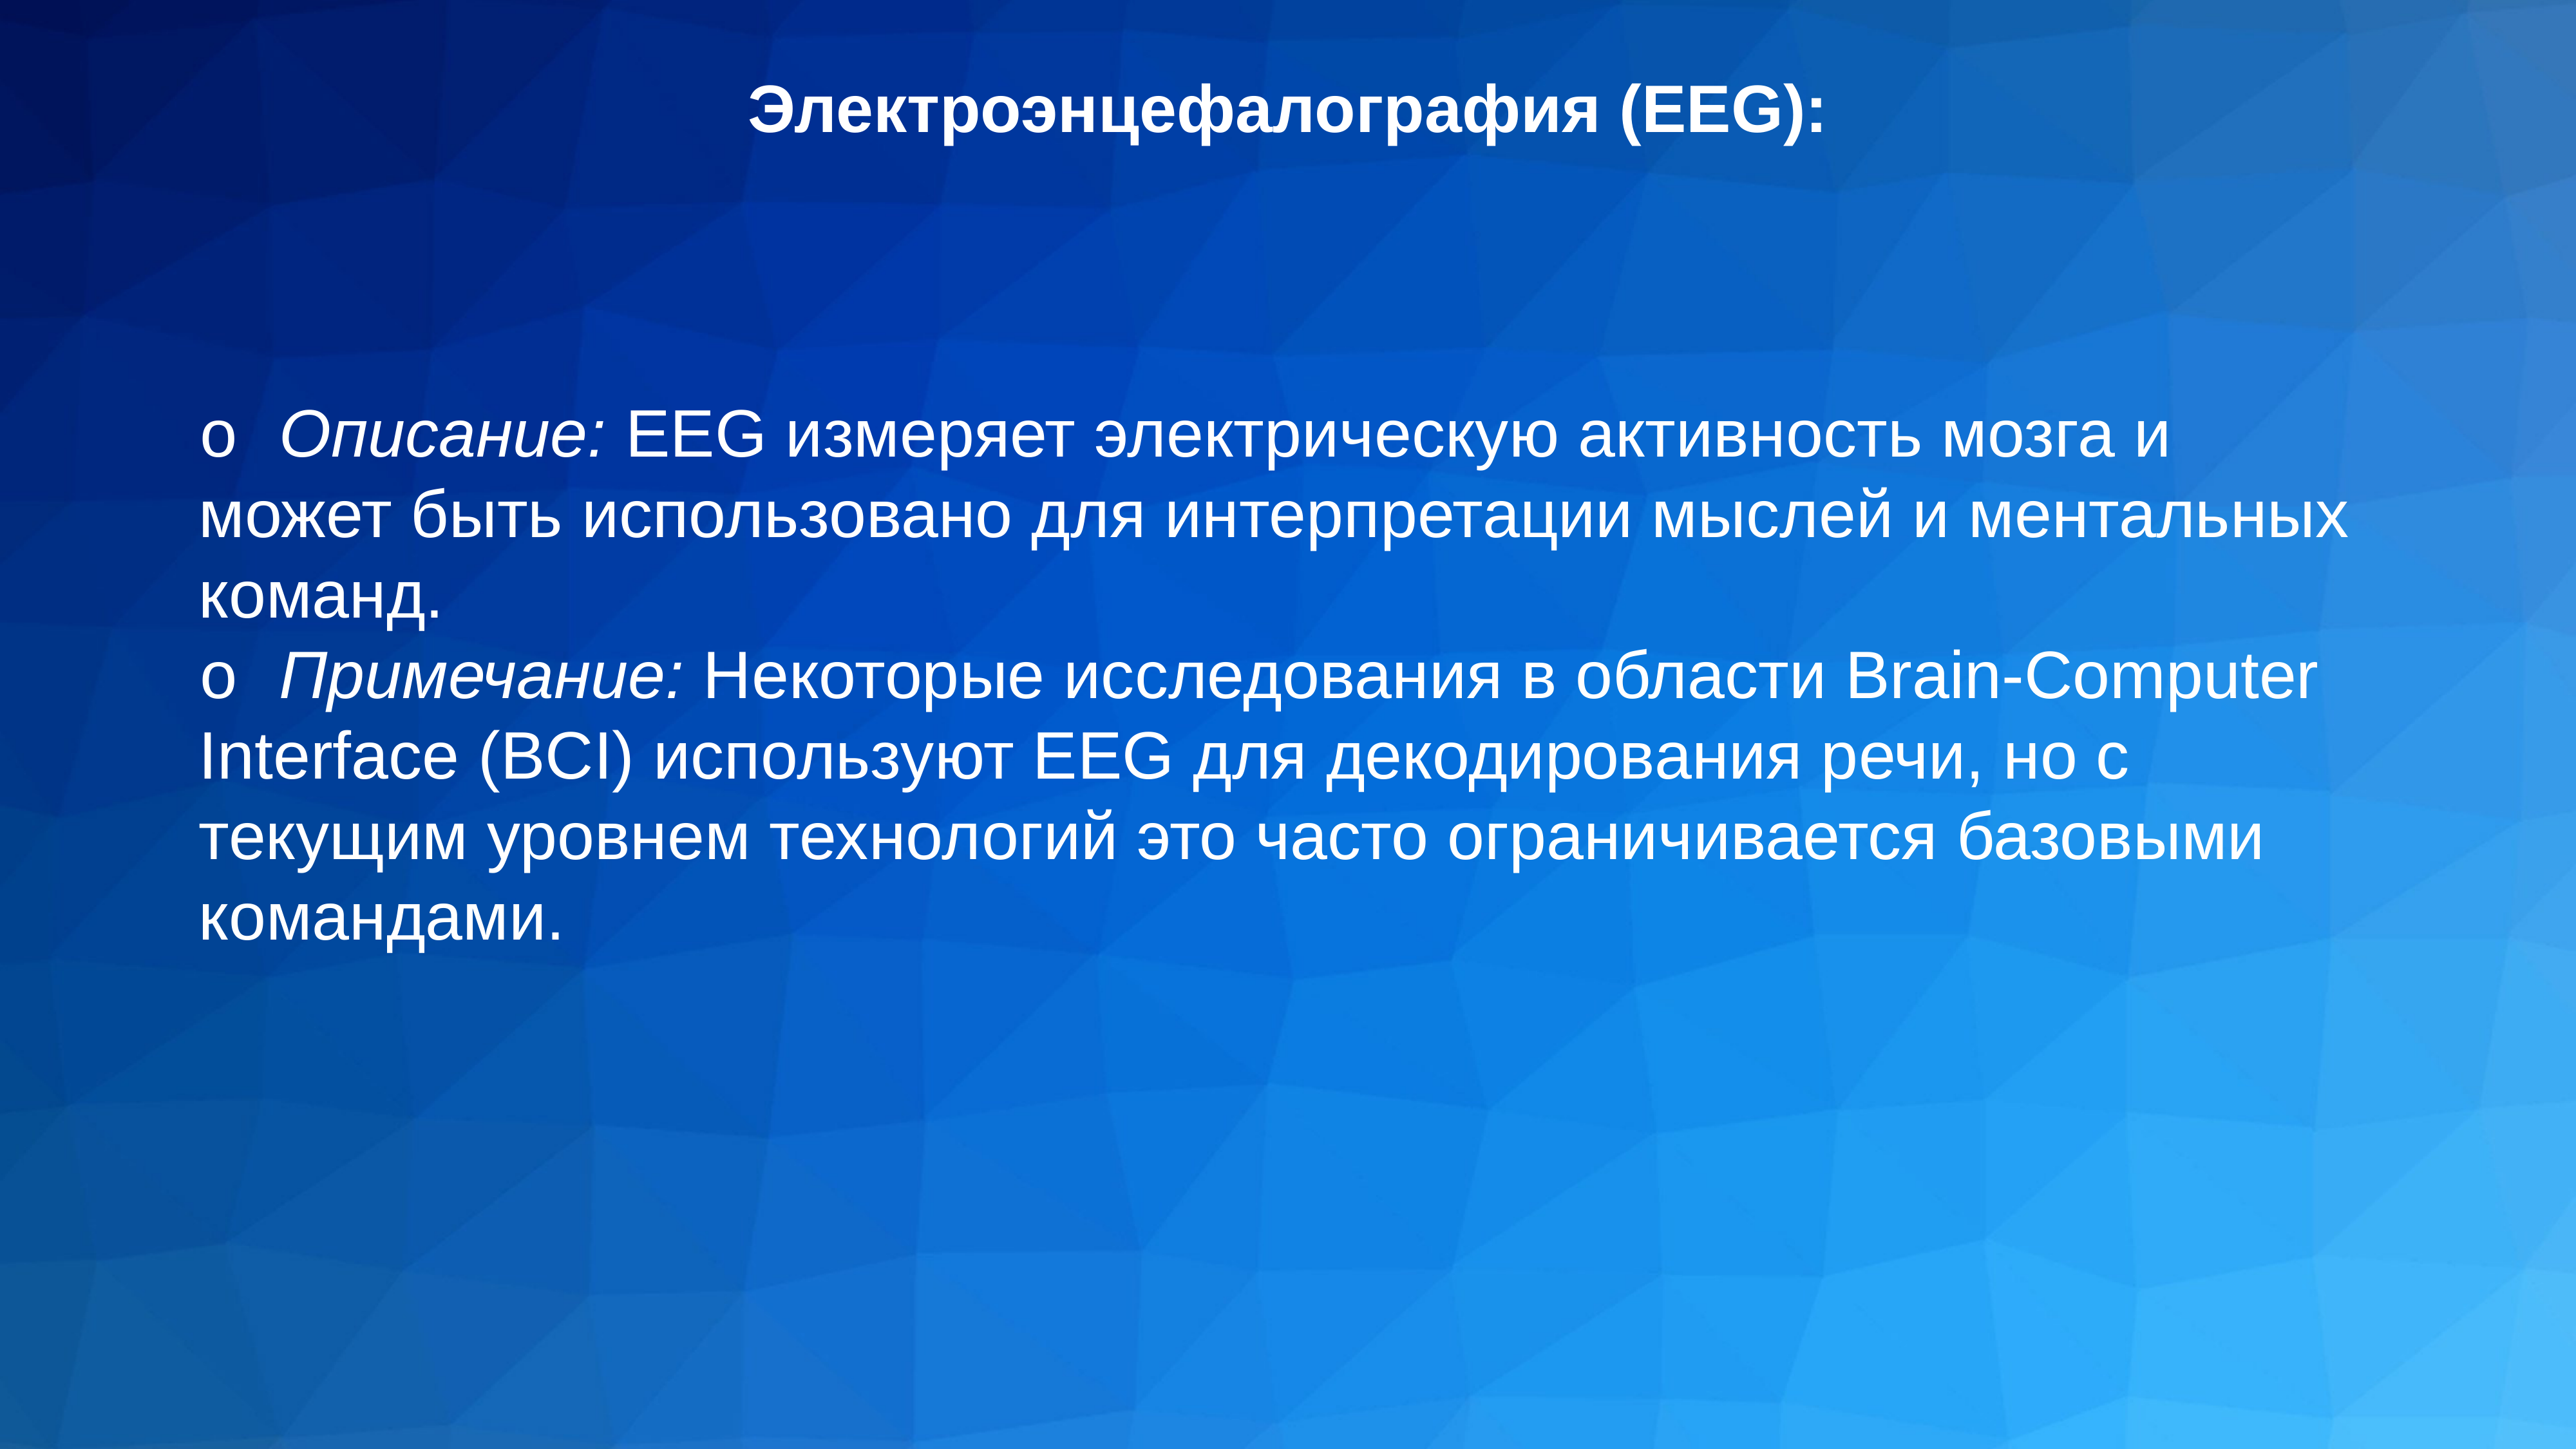

# Электроэнцефалография (EEG):
o Описание: EEG измеряет электрическую активность мозга и может быть использовано для интерпретации мыслей и ментальных команд.
o Примечание: Некоторые исследования в области Brain-Computer Interface (BCI) используют EEG для декодирования речи, но с текущим уровнем технологий это часто ограничивается базовыми командами.